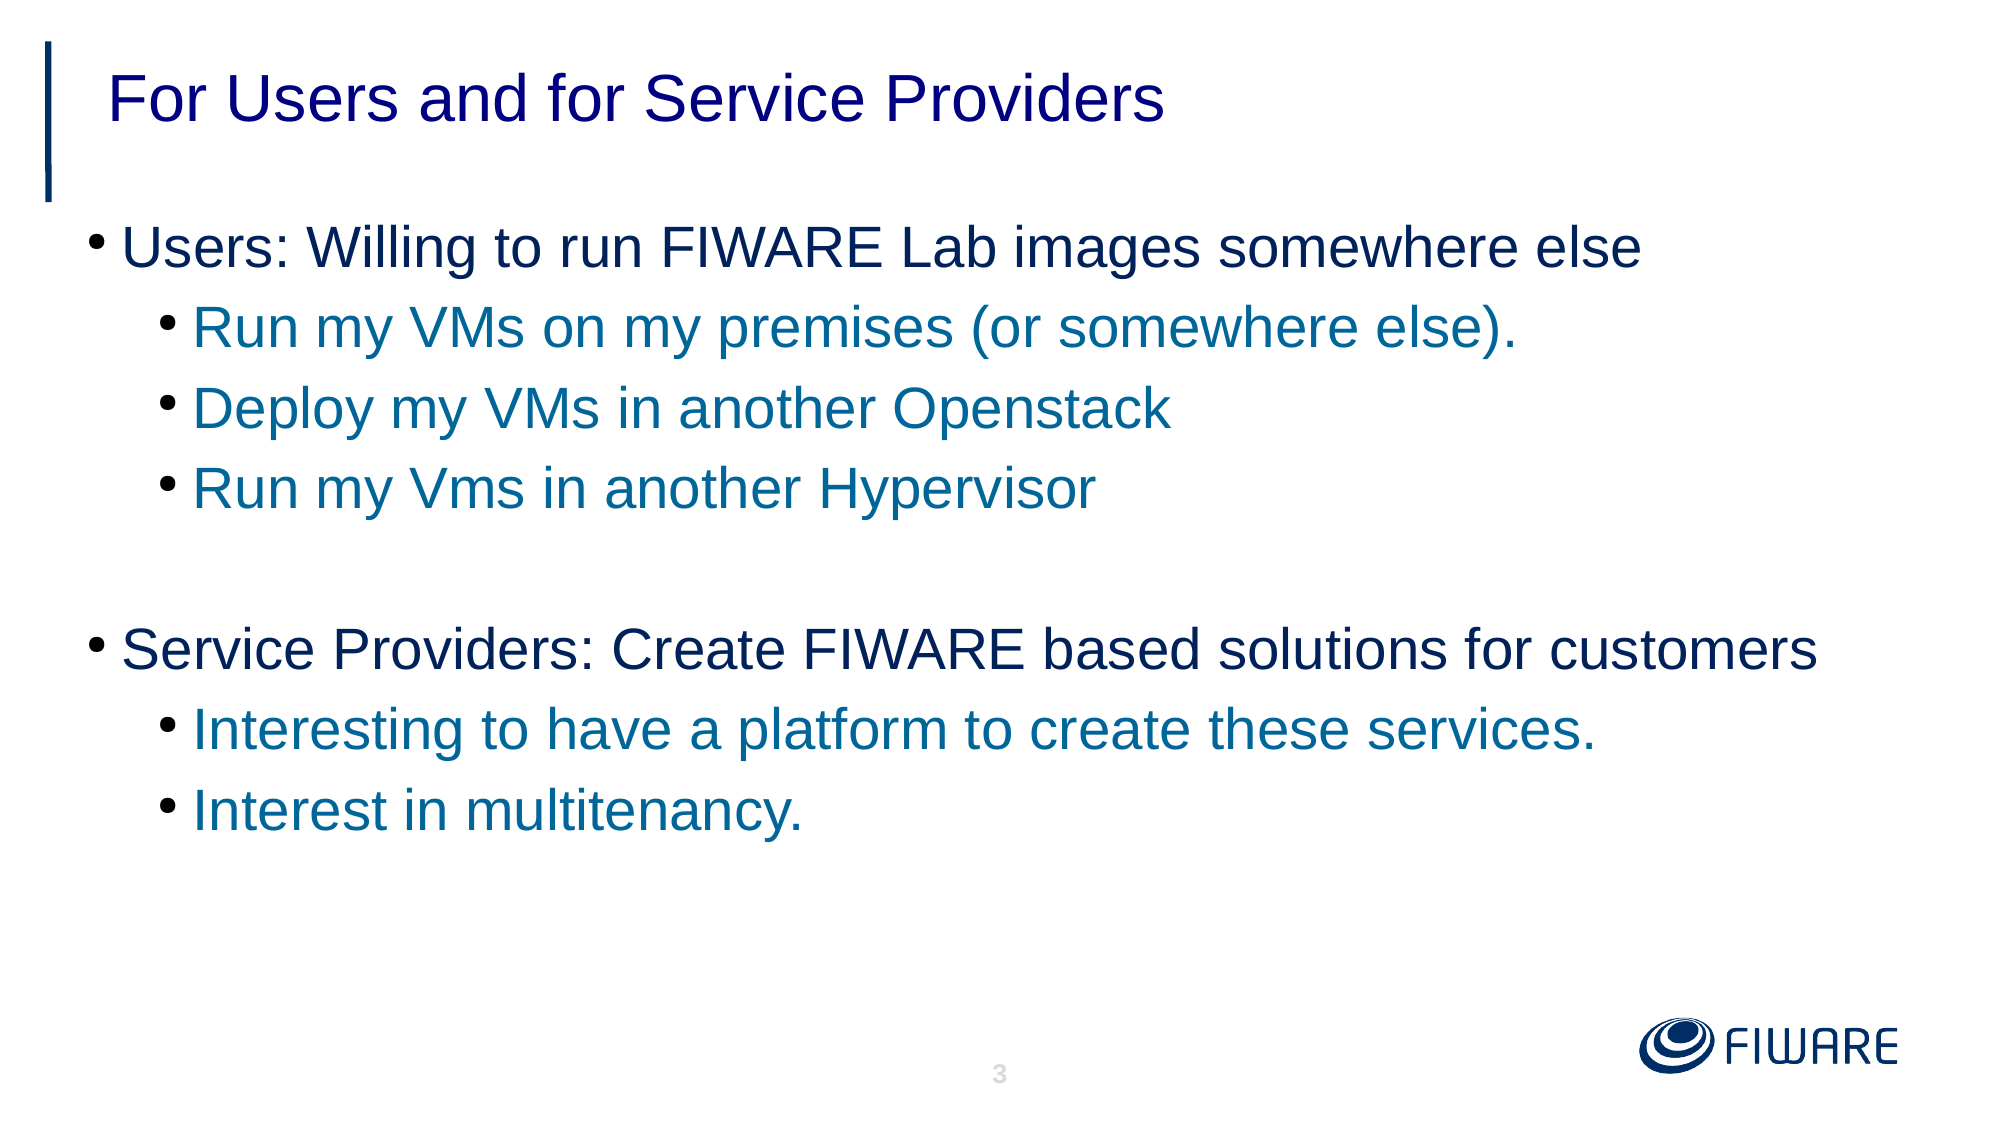

# For Users and for Service Providers
Users: Willing to run FIWARE Lab images somewhere else
Run my VMs on my premises (or somewhere else).
Deploy my VMs in another Openstack
Run my Vms in another Hypervisor
Service Providers: Create FIWARE based solutions for customers
Interesting to have a platform to create these services.
Interest in multitenancy.